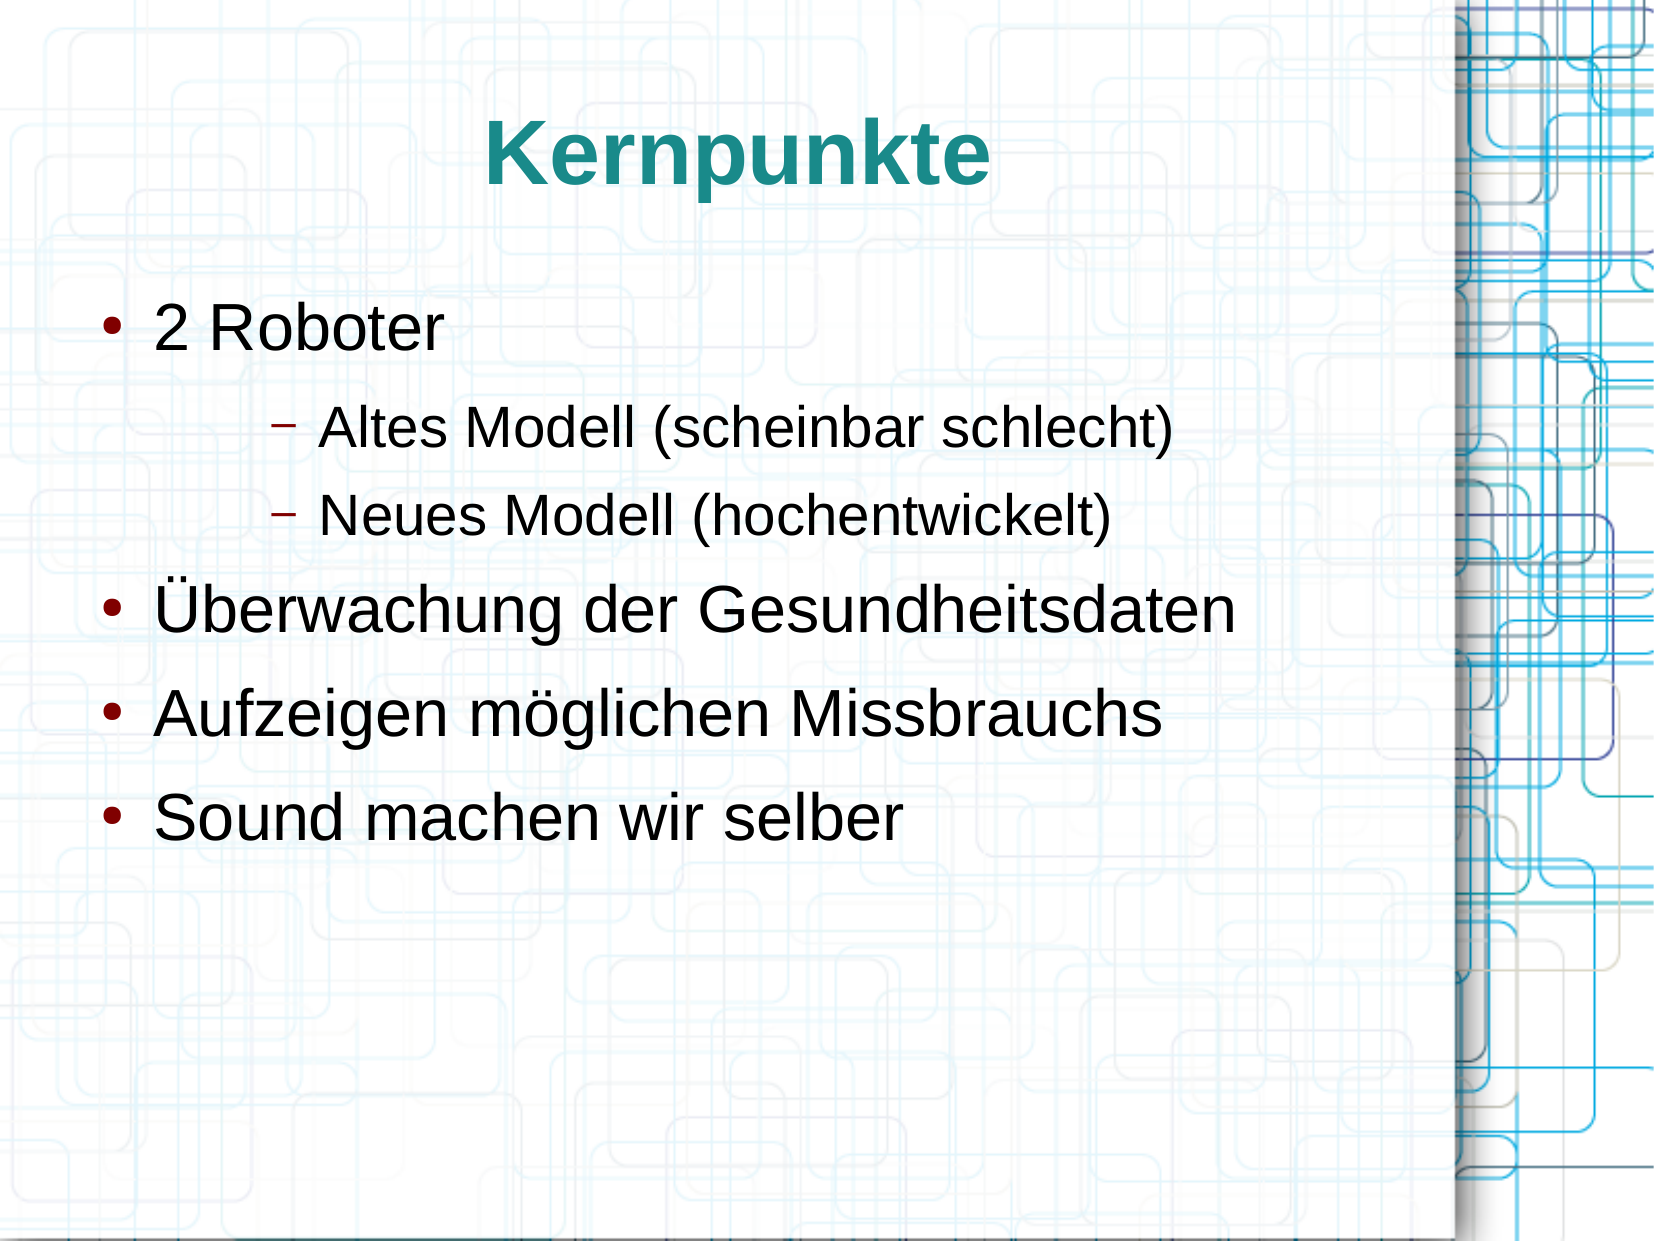

# Kernpunkte
2 Roboter
Altes Modell (scheinbar schlecht)
Neues Modell (hochentwickelt)
Überwachung der Gesundheitsdaten
Aufzeigen möglichen Missbrauchs
Sound machen wir selber